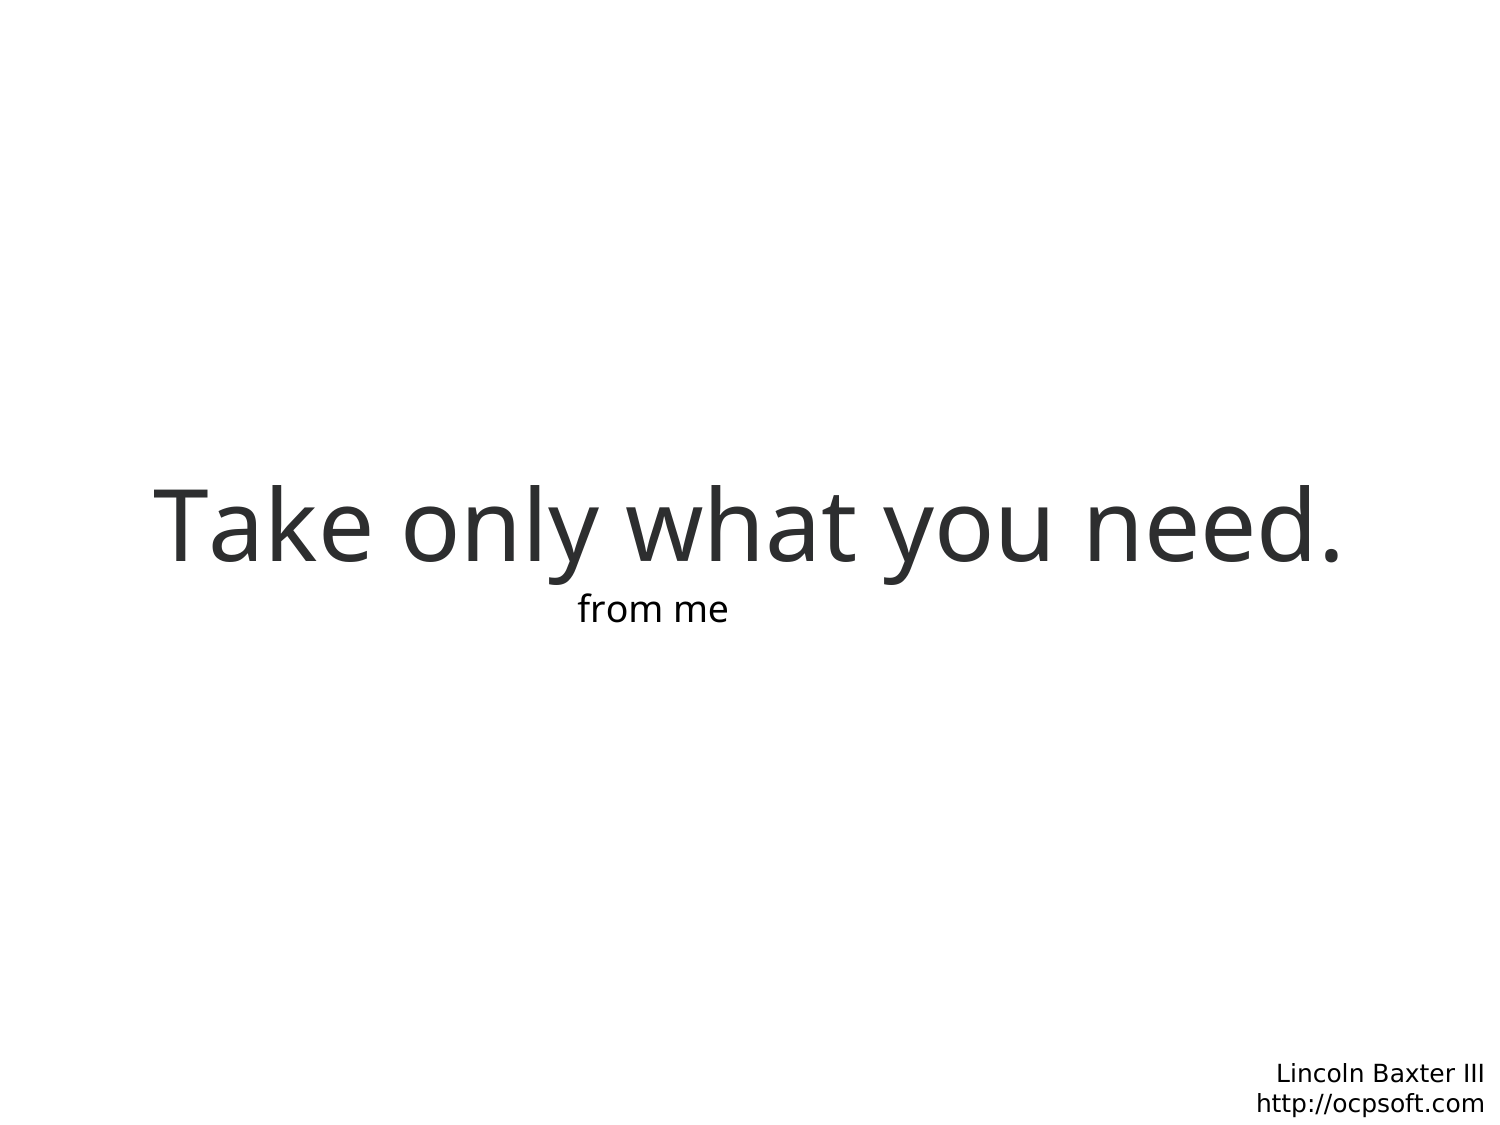

# Take only what you need.
from me